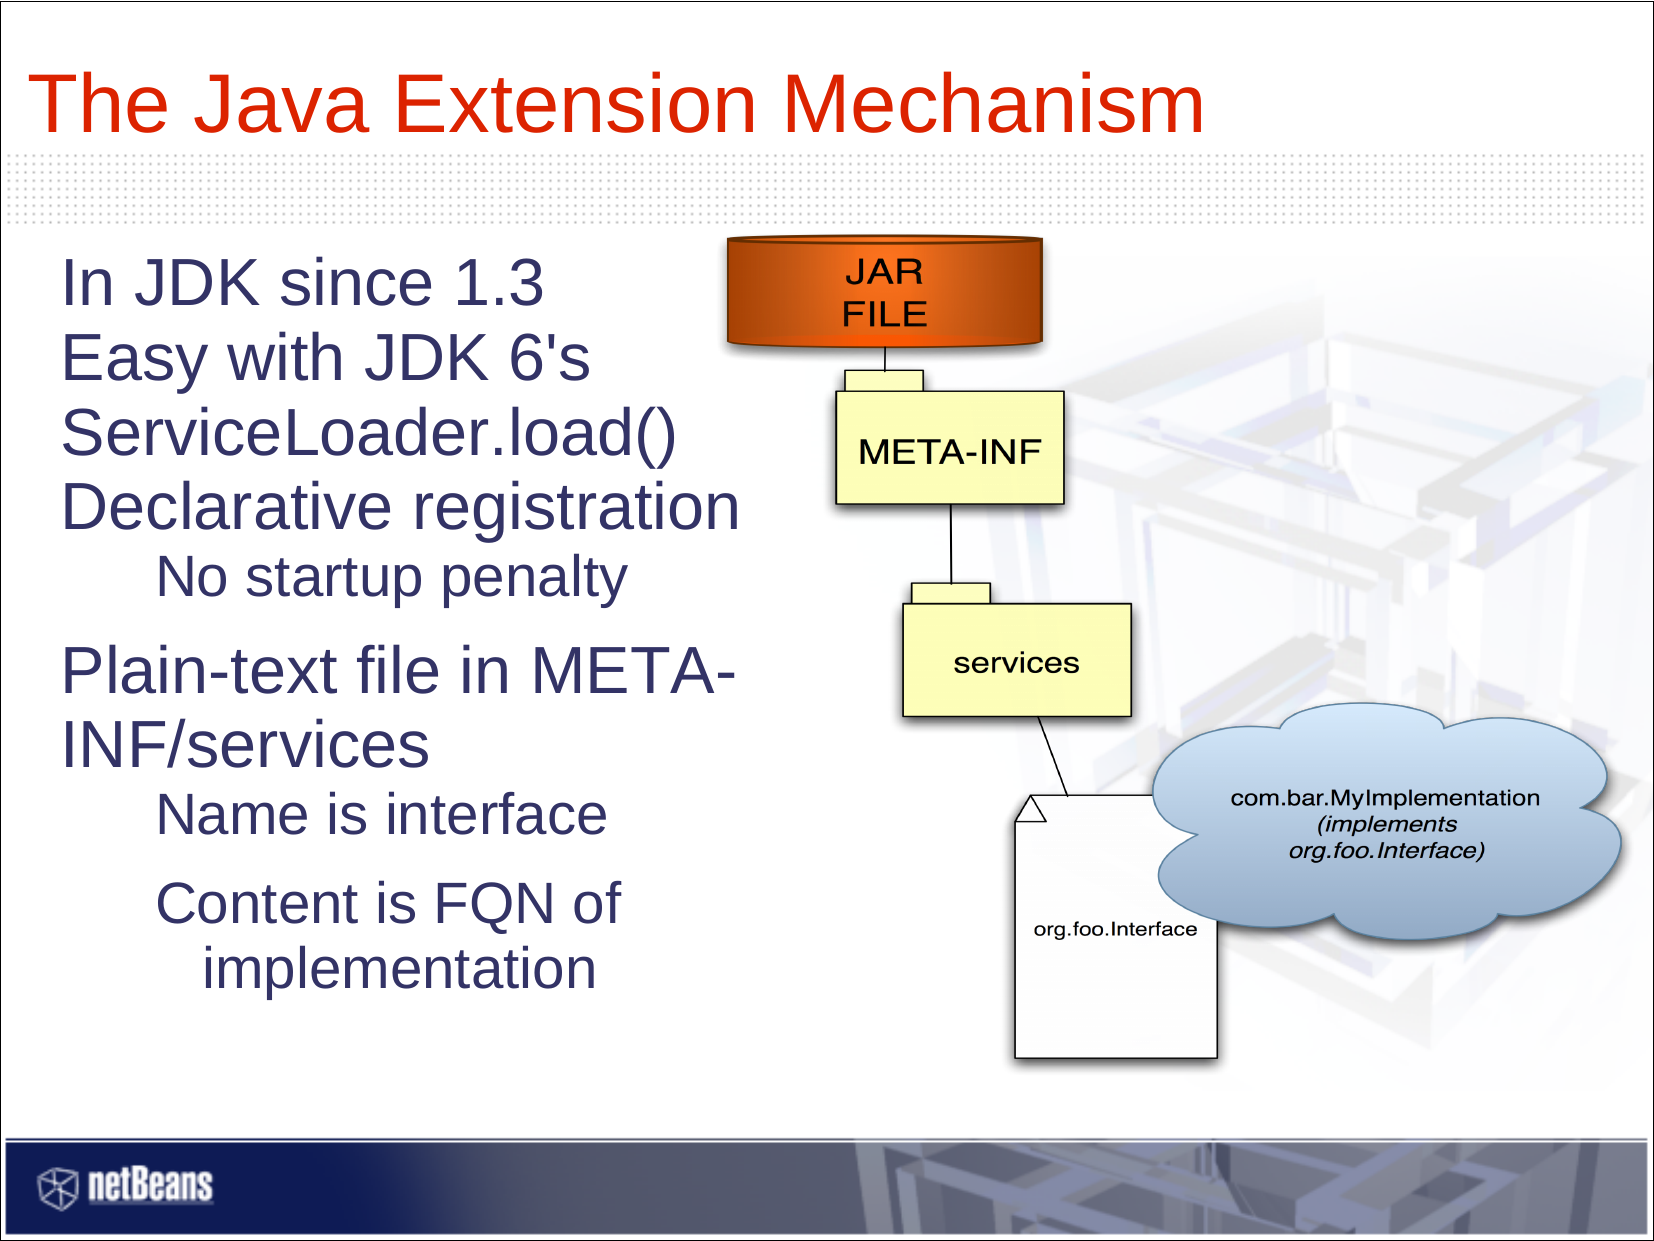

# The Java Extension Mechanism
In JDK since 1.3
Easy with JDK 6's ServiceLoader.load()
Declarative registration
No startup penalty
Plain-text file in META-INF/services
Name is interface
Content is FQN of implementation